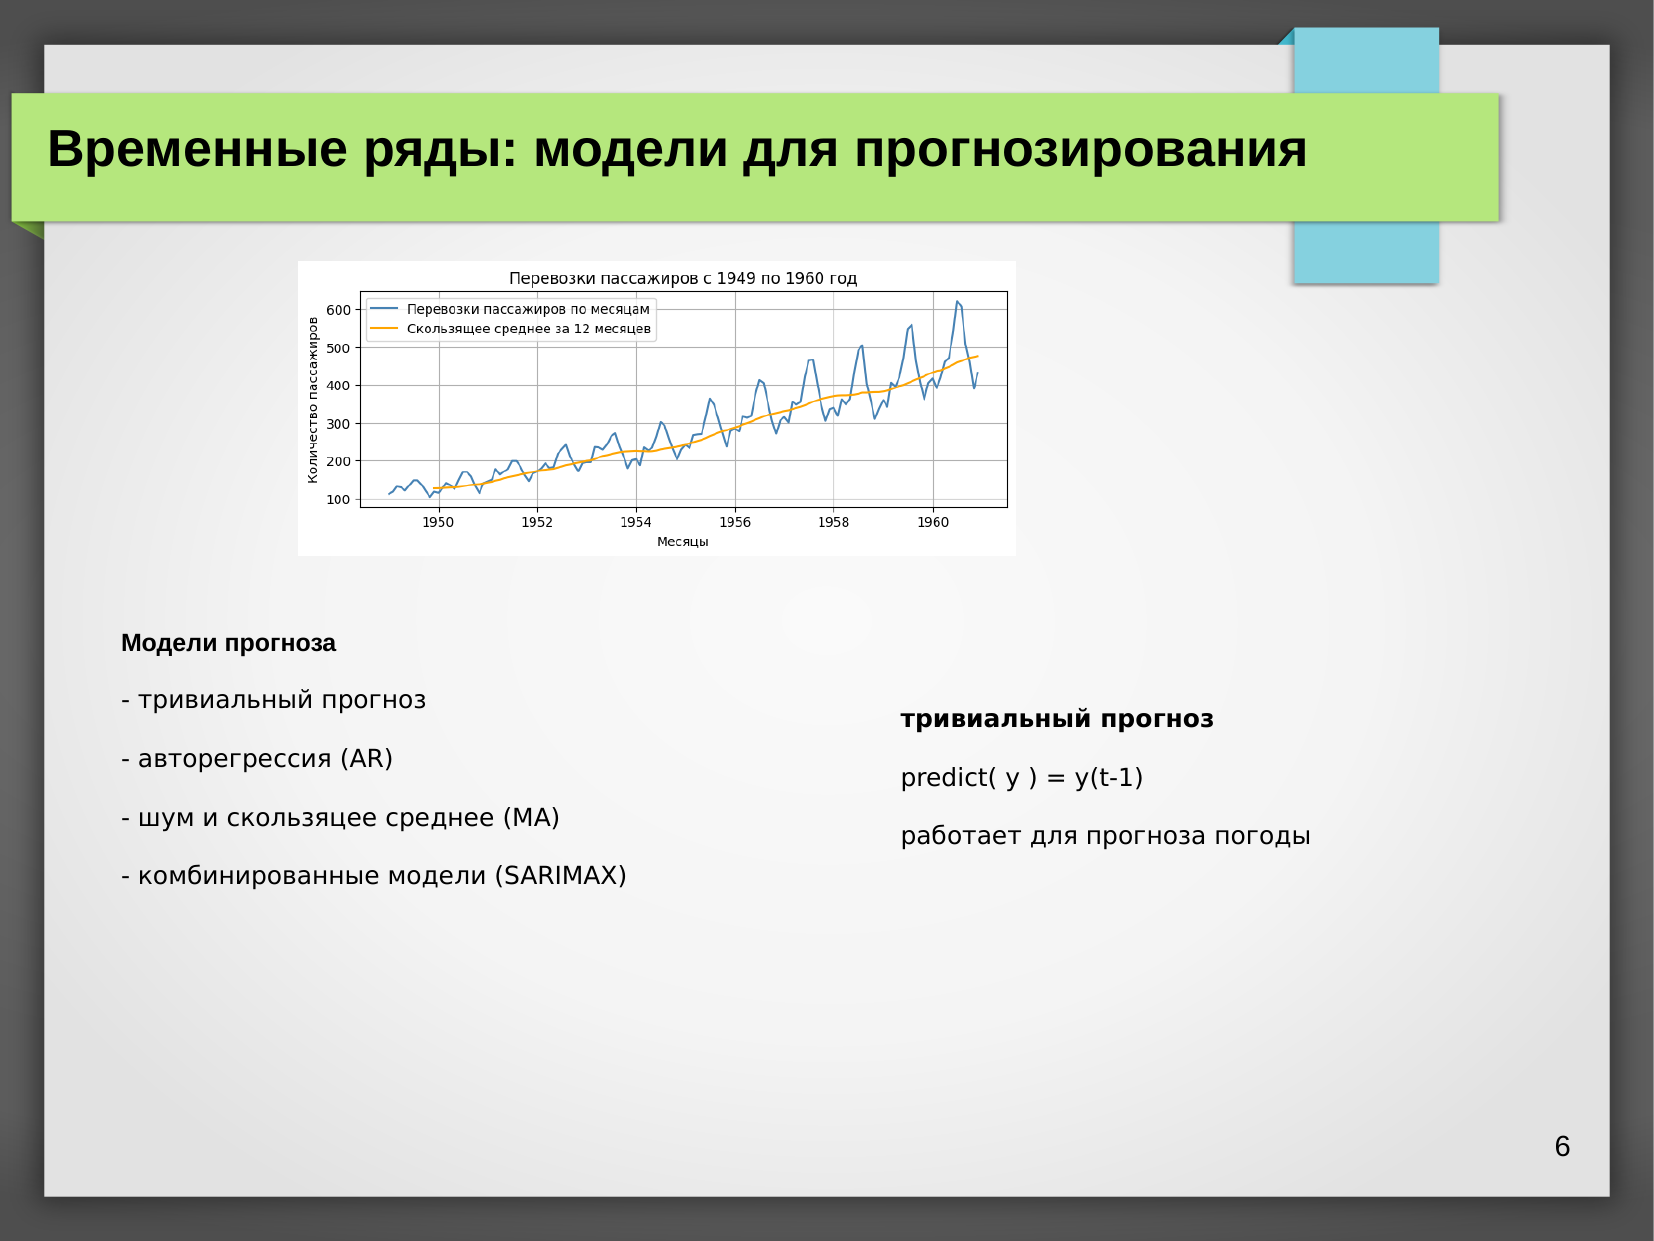

# Временные ряды: модели для прогнозирования
Модели прогноза
- тривиальный прогноз
- авторегрессия (AR)
- шум и скользяцее среднее (MA)
- комбинированные модели (SARIMAX)
тривиальный прогноз
predict( y ) = y(t-1)
работает для прогноза погоды
6